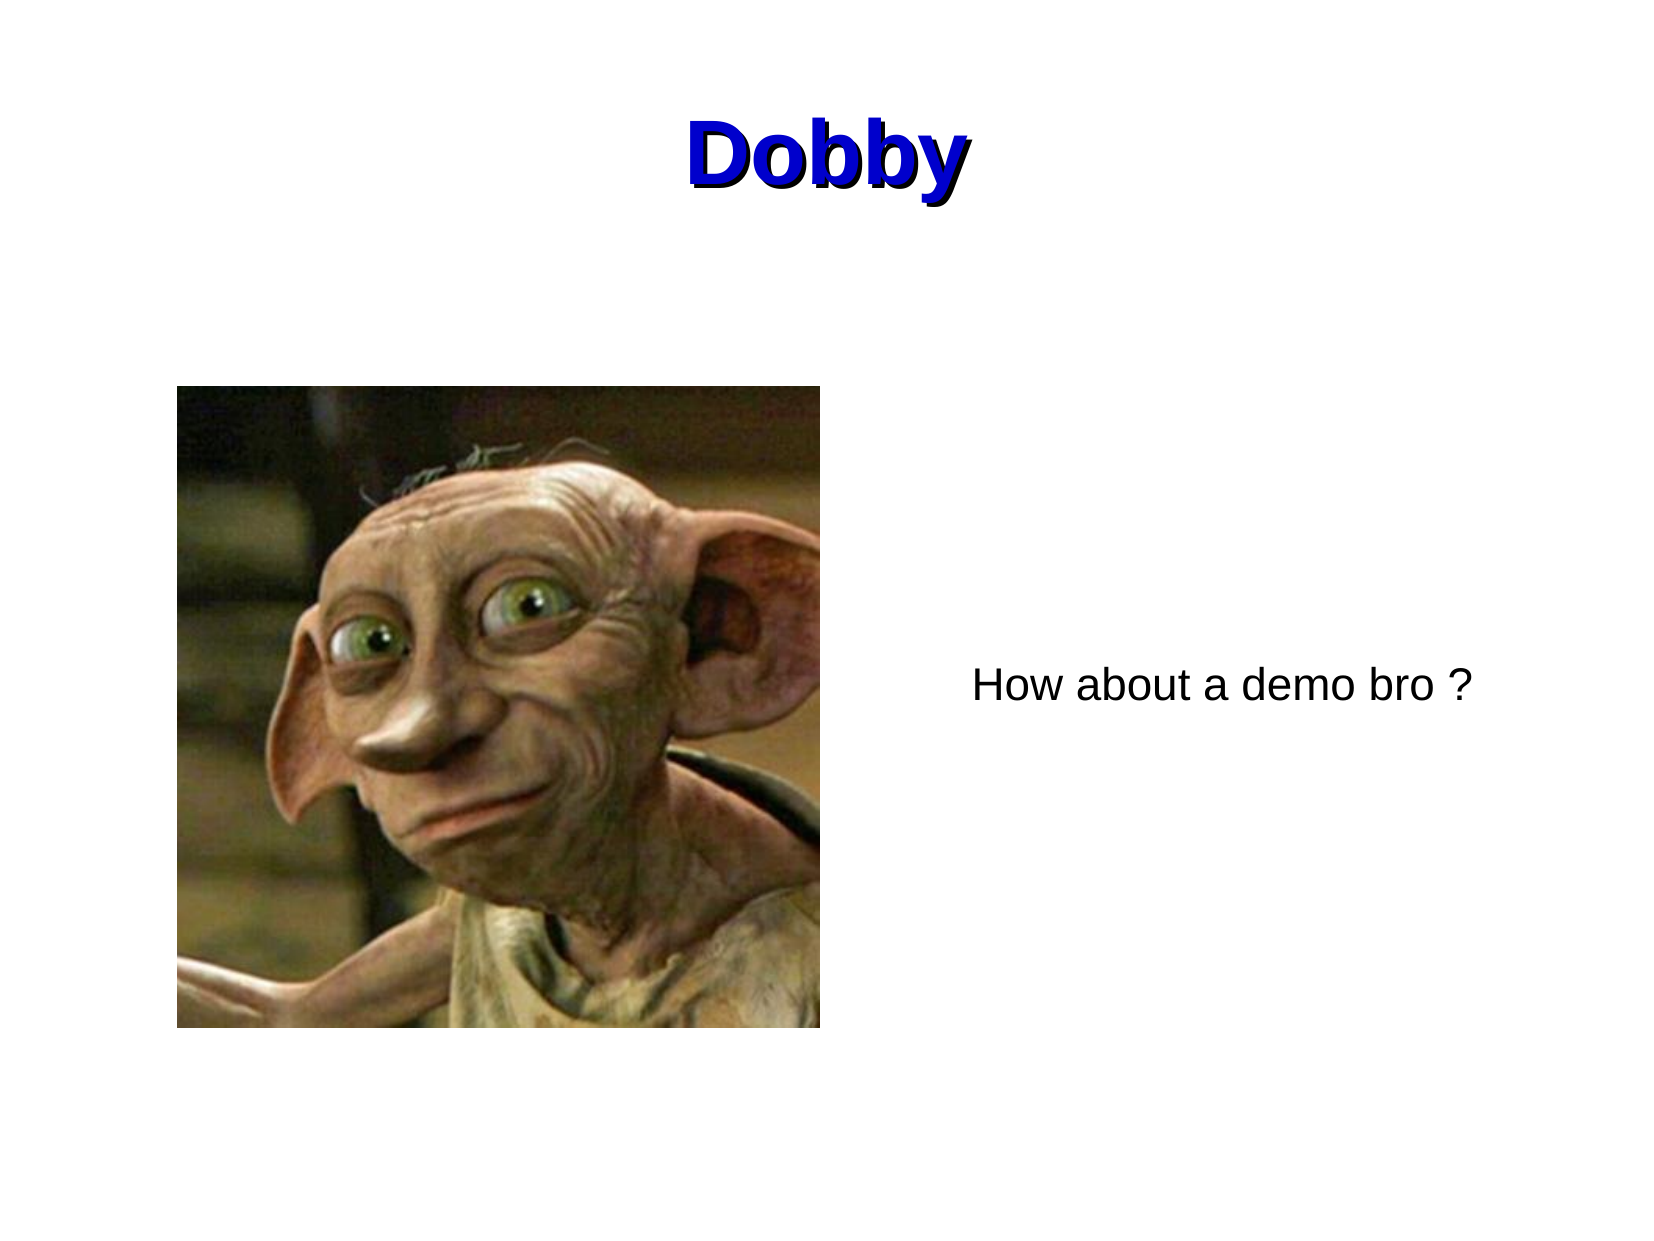

# Dobby
How about a demo bro ?